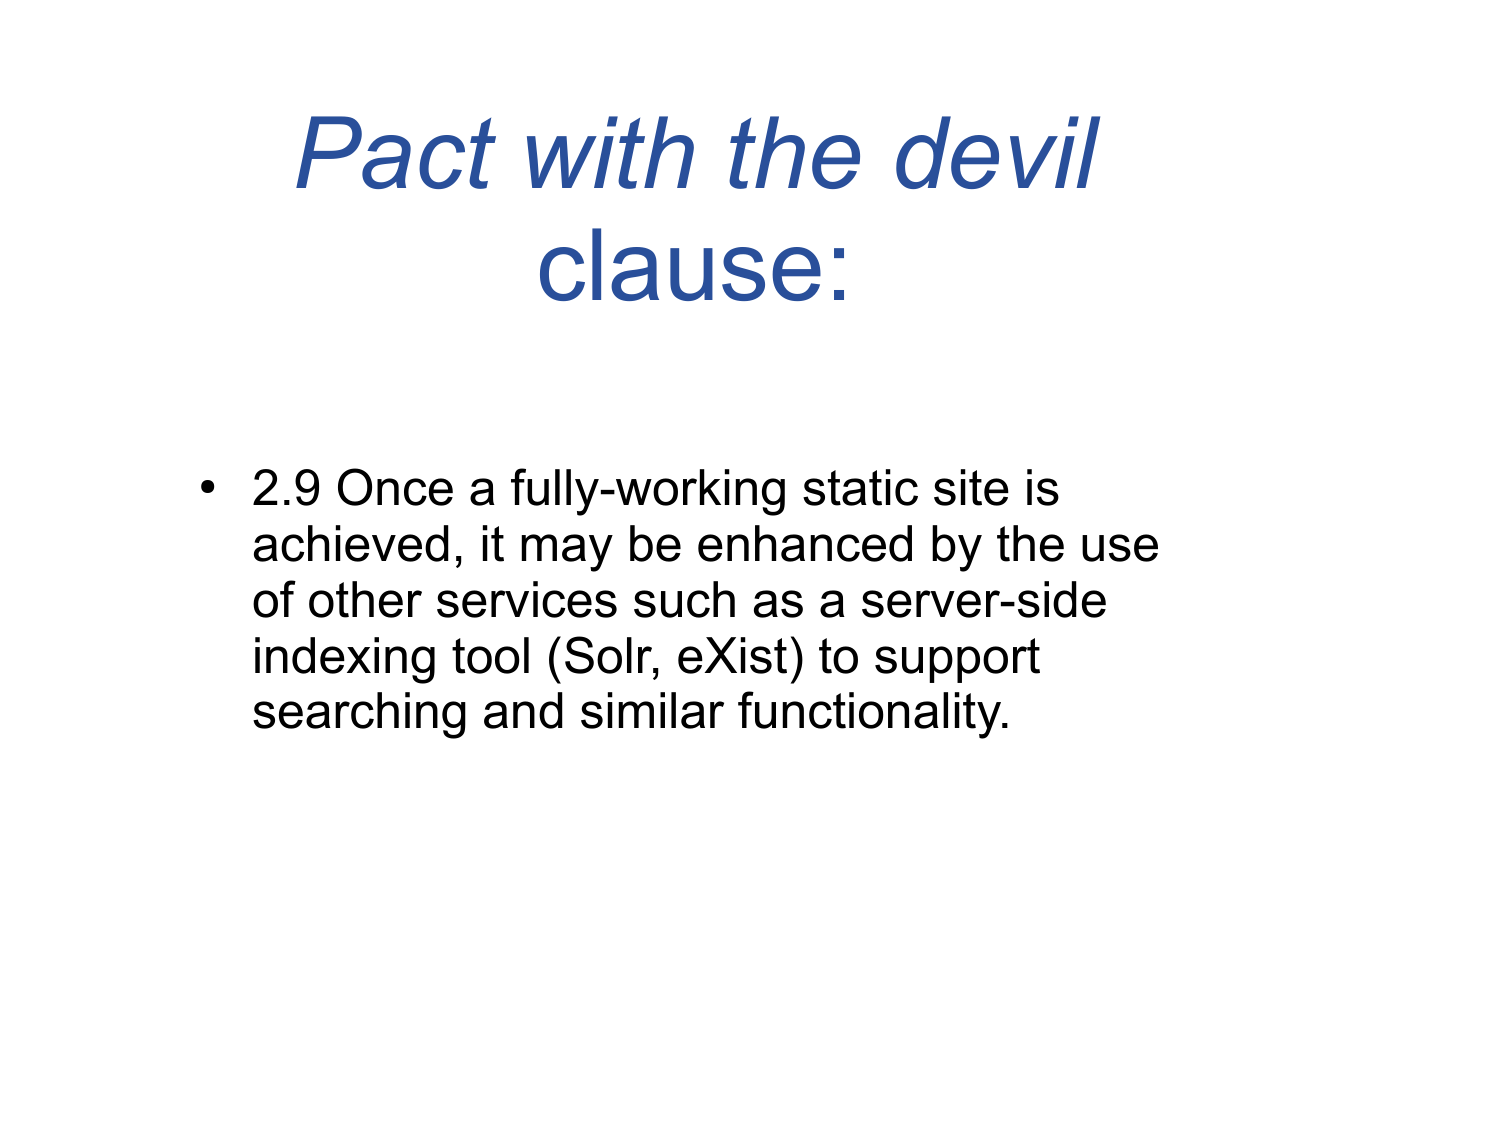

# Pact with the devil clause:
2.9 Once a fully-working static site is achieved, it may be enhanced by the use of other services such as a server-side indexing tool (Solr, eXist) to support searching and similar functionality.